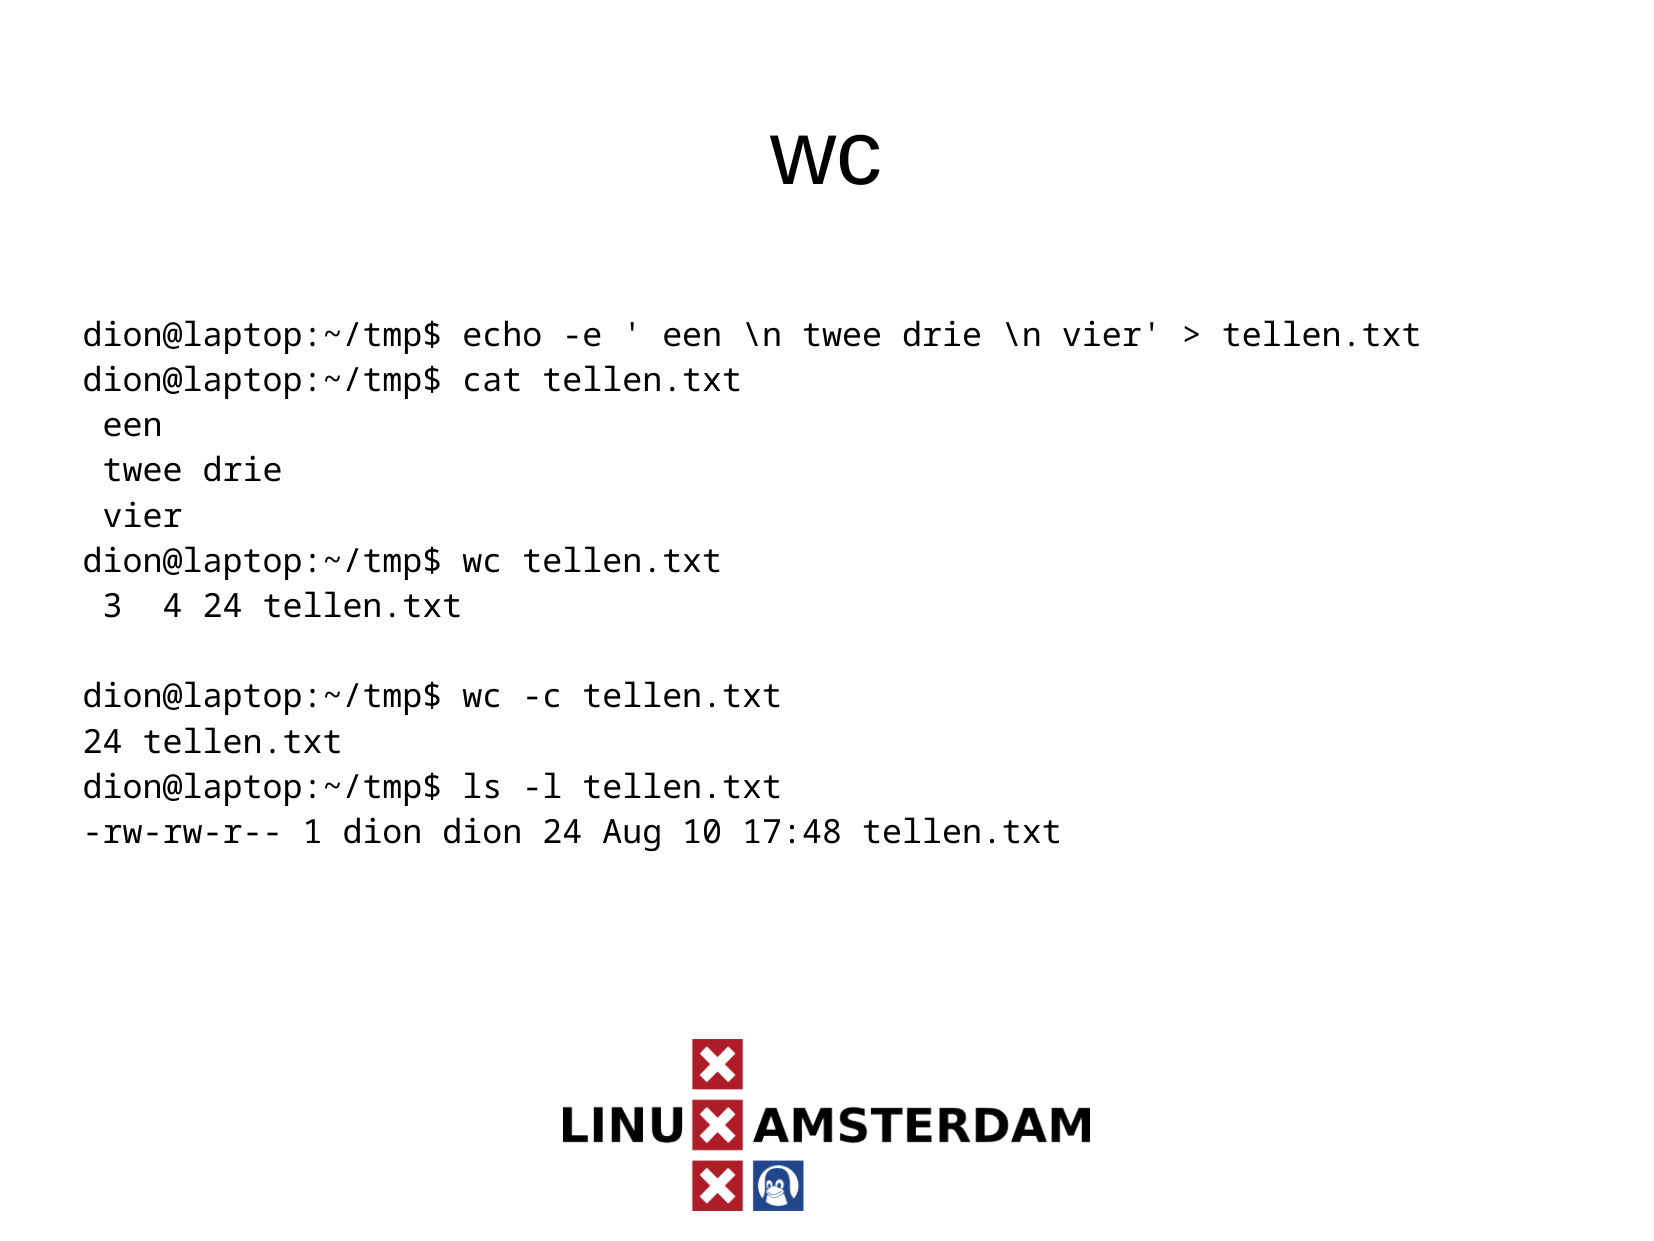

# wc
dion@laptop:~/tmp$ echo -e ' een \n twee drie \n vier' > tellen.txt
dion@laptop:~/tmp$ cat tellen.txt
 een
 twee drie
 vier
dion@laptop:~/tmp$ wc tellen.txt
 3 4 24 tellen.txt
dion@laptop:~/tmp$ wc -c tellen.txt
24 tellen.txt
dion@laptop:~/tmp$ ls -l tellen.txt
-rw-rw-r-- 1 dion dion 24 Aug 10 17:48 tellen.txt